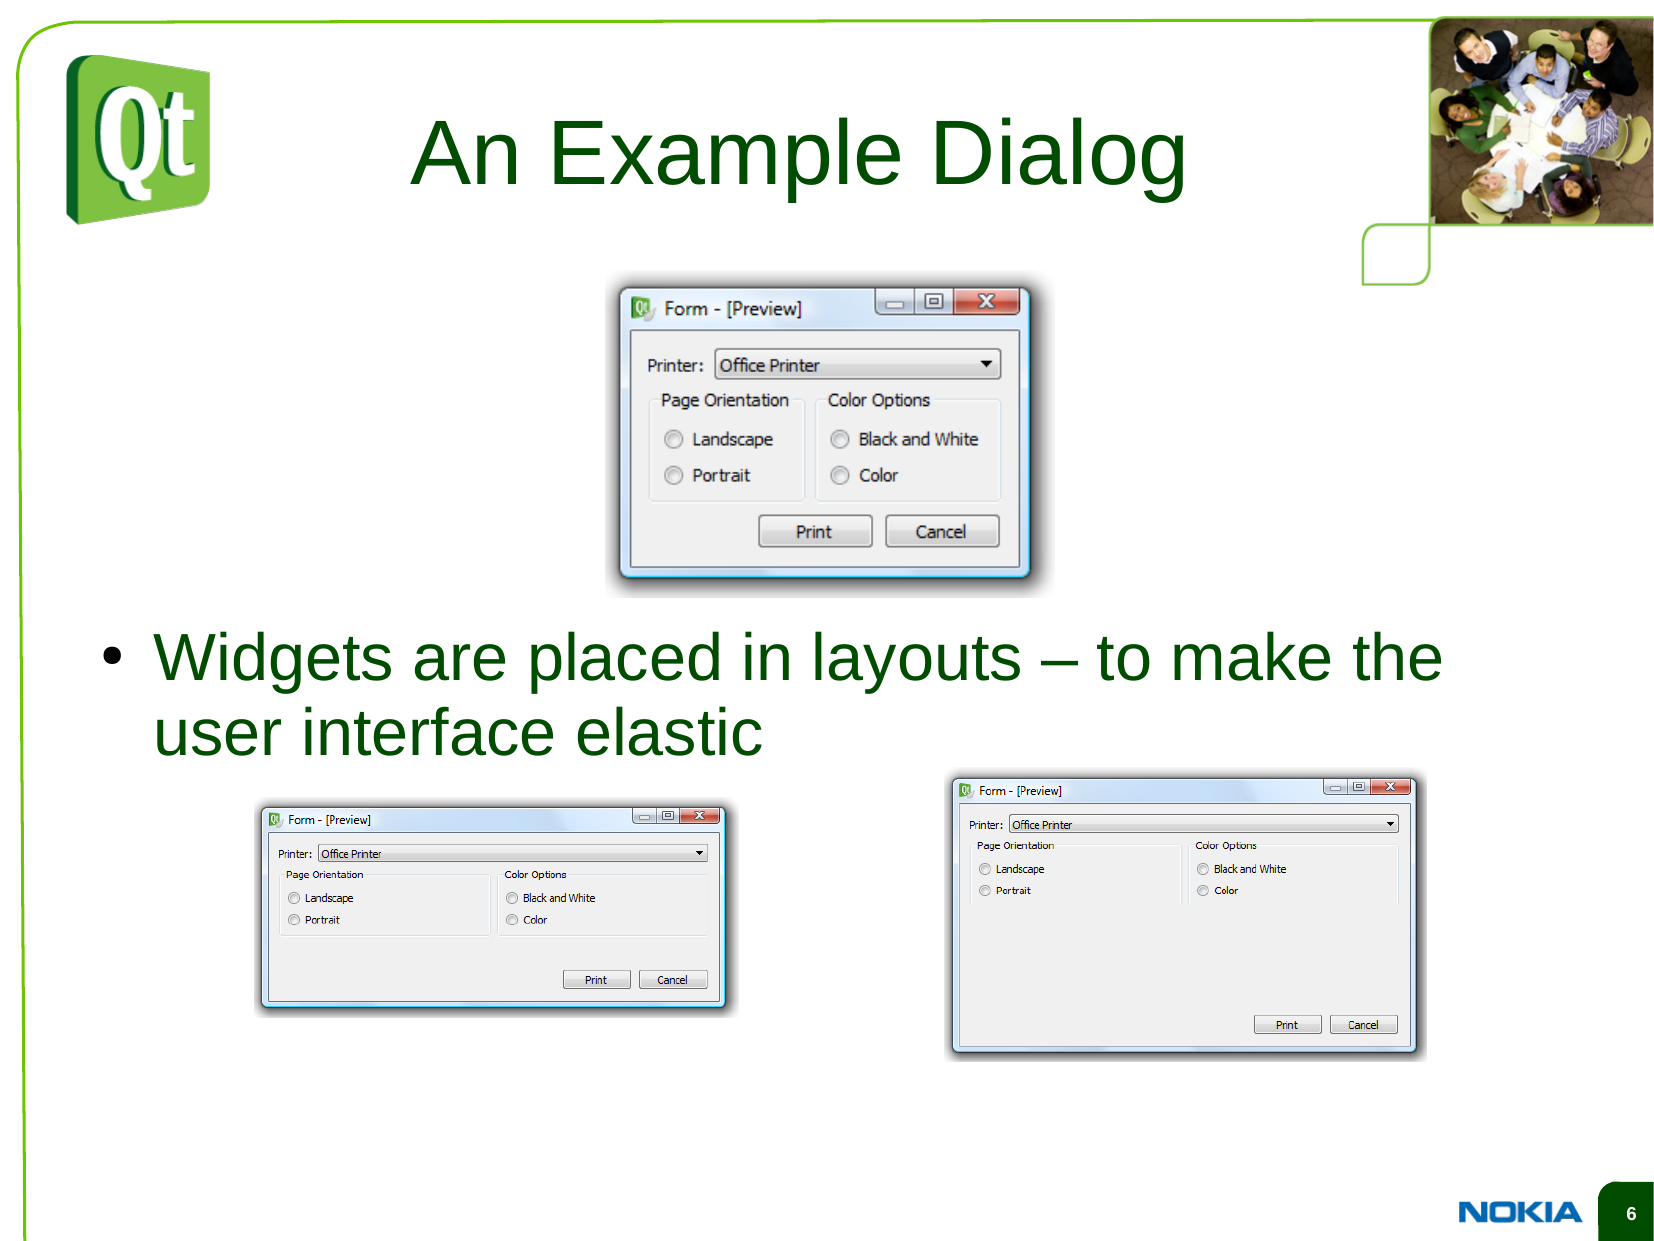

# An Example Dialog
Widgets are placed in layouts – to make the user interface elastic